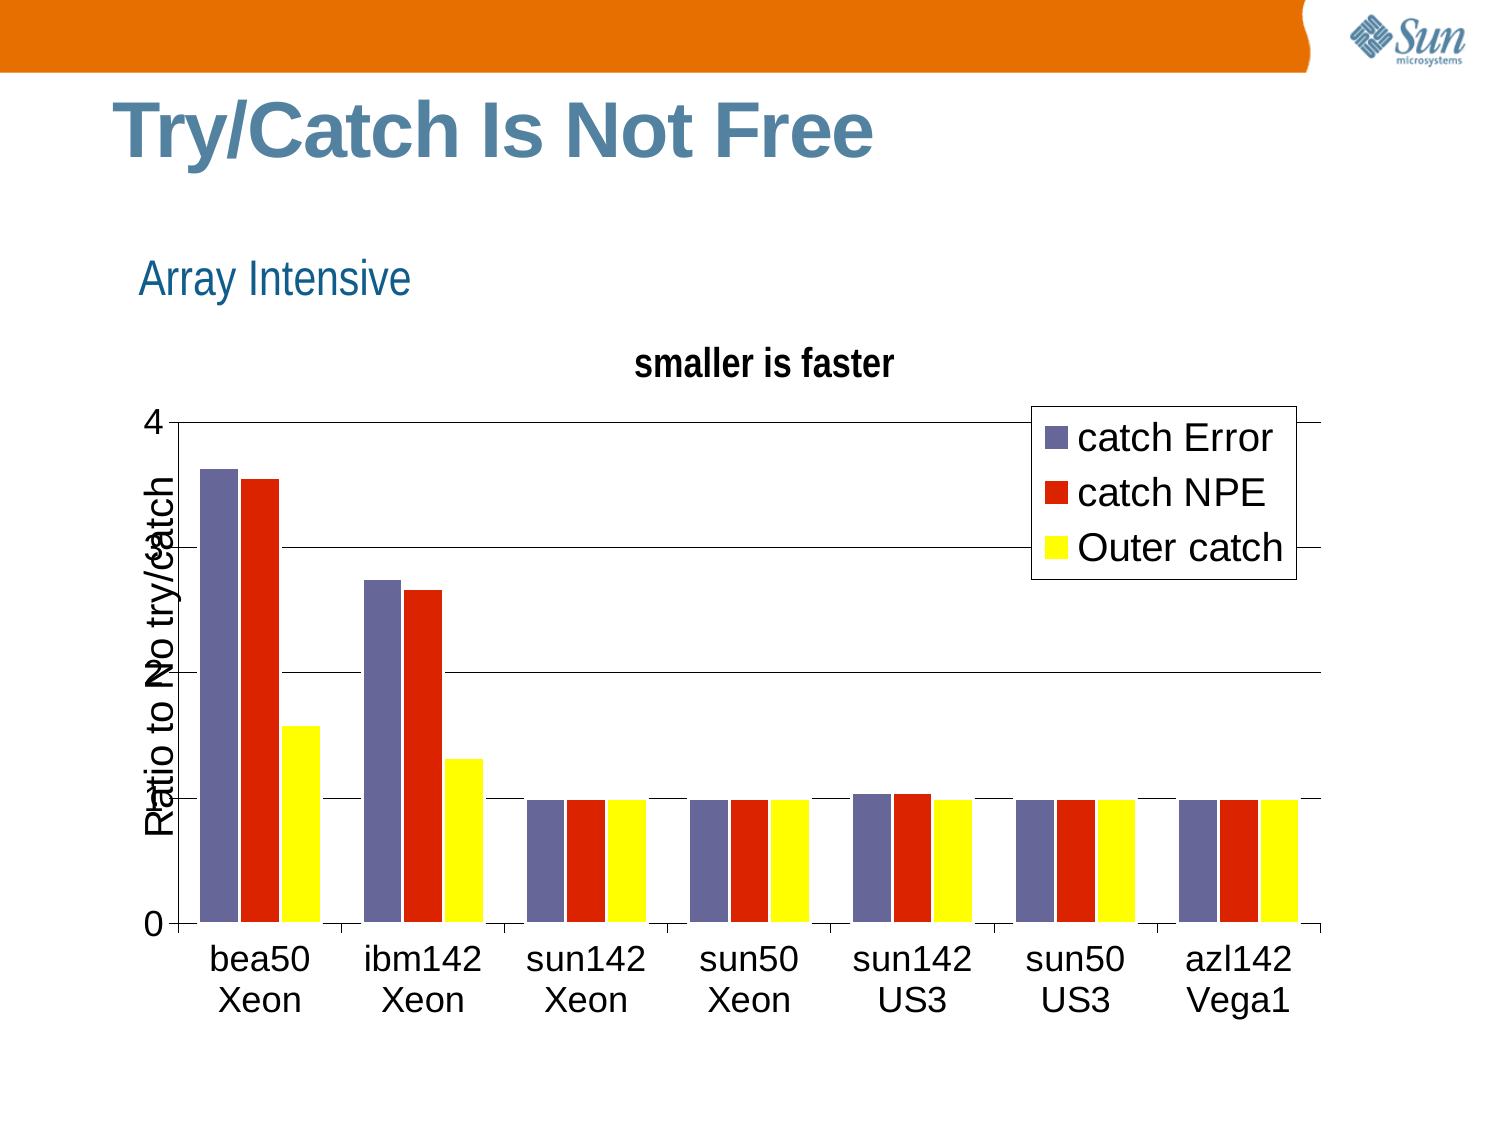

# Try/Catch Is Not Free
Array Intensive
smaller is faster
### Chart
| Category | catch Error | catch NPE | Outer catch |
|---|---|---|---|
| bea50 Xeon | 3.64 | 3.56 | 1.59 |
| ibm142 Xeon | 2.75 | 2.67 | 1.33 |
| sun142 Xeon | 1.0 | 1.0 | 1.0 |
| sun50 Xeon | 1.0 | 1.0 | 1.0 |
| sun142 US3 | 1.05 | 1.05 | 1.0 |
| sun50 US3 | 1.0 | 1.0 | 1.0 |
| azl142 Vega1 | 1.00204918032787 | 1.00204918032787 | 1.00204918032787 |